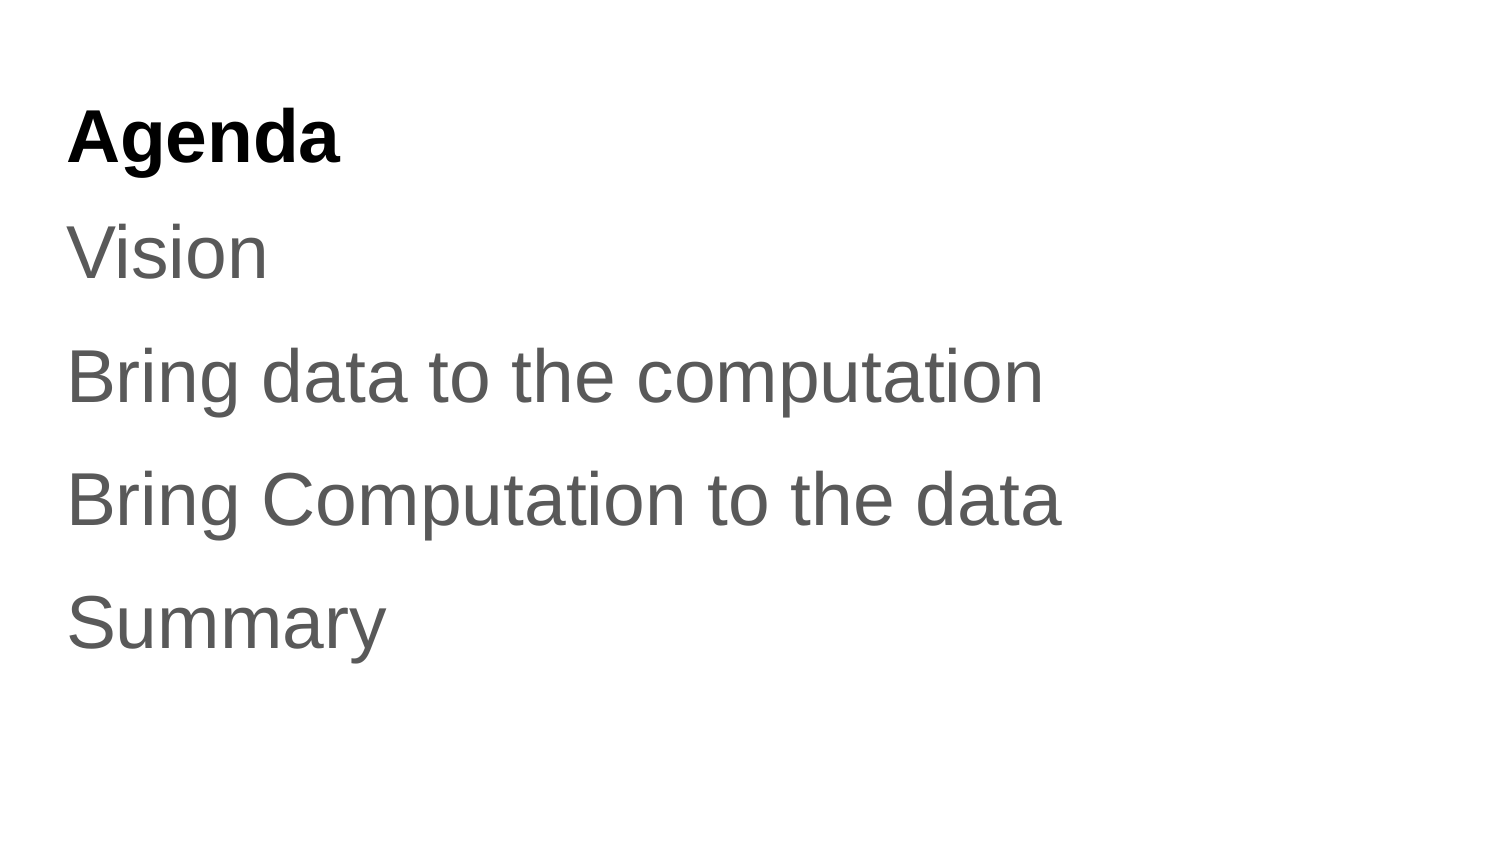

# Agenda
Vision
Bring data to the computation
Bring Computation to the data
Summary